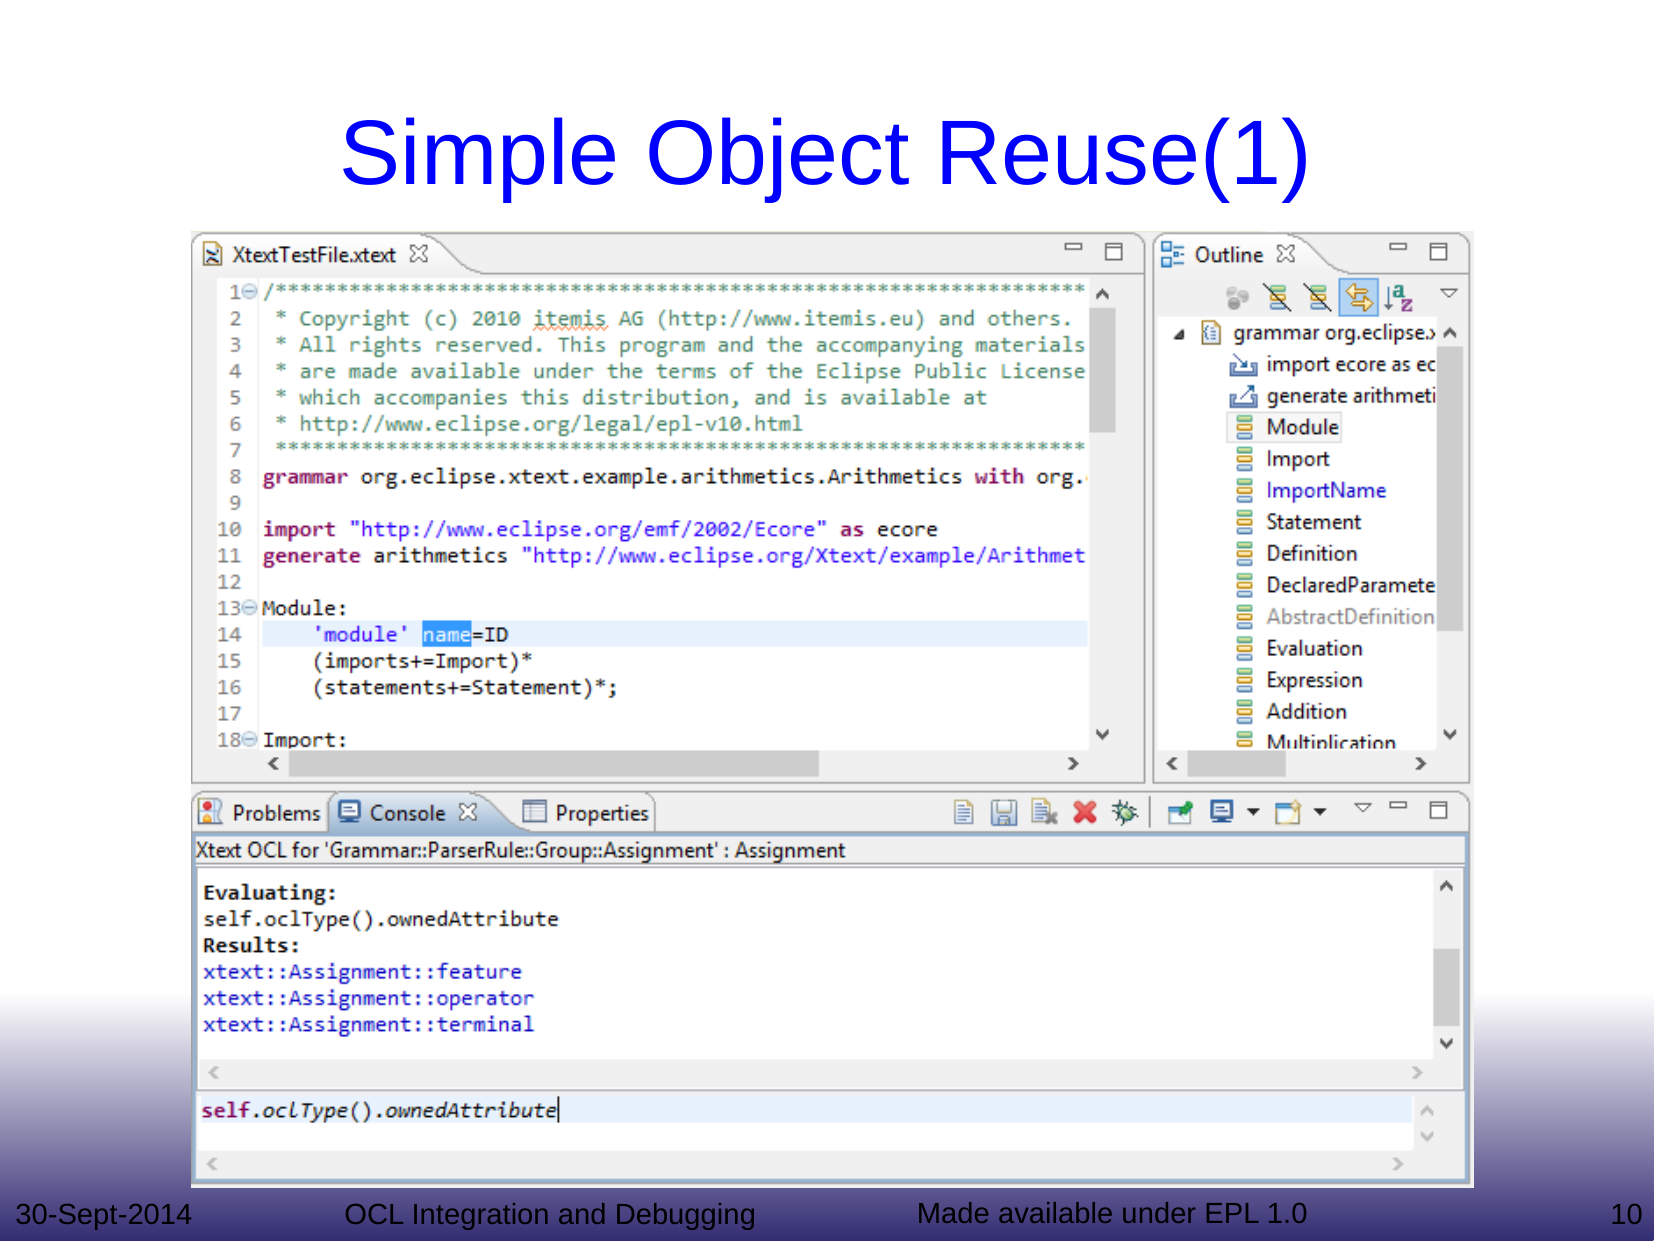

# Simple Object Reuse(1)
30-Sept-2014
OCL Integration and Debugging
10